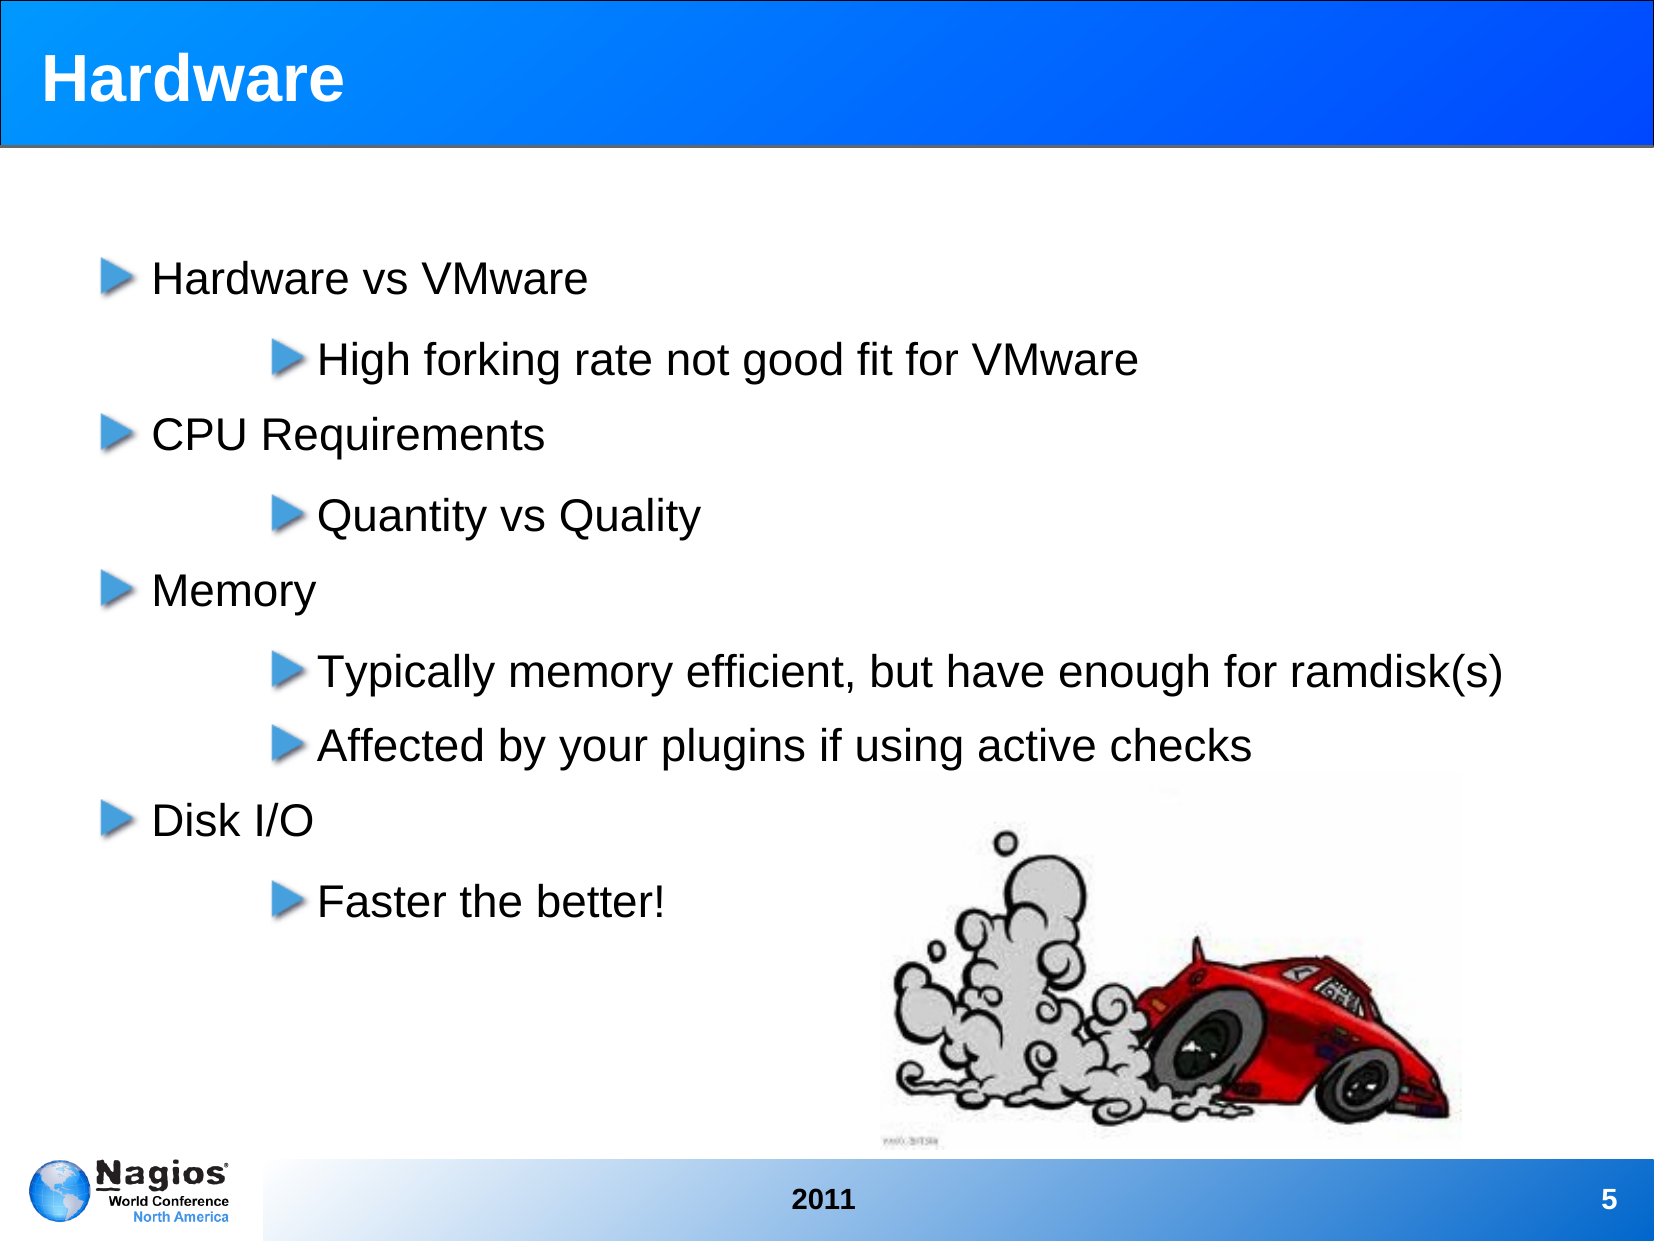

# Hardware
Hardware vs VMware
High forking rate not good fit for VMware
CPU Requirements
Quantity vs Quality
Memory
Typically memory efficient, but have enough for ramdisk(s)
Affected by your plugins if using active checks
Disk I/O
Faster the better!
2011
5